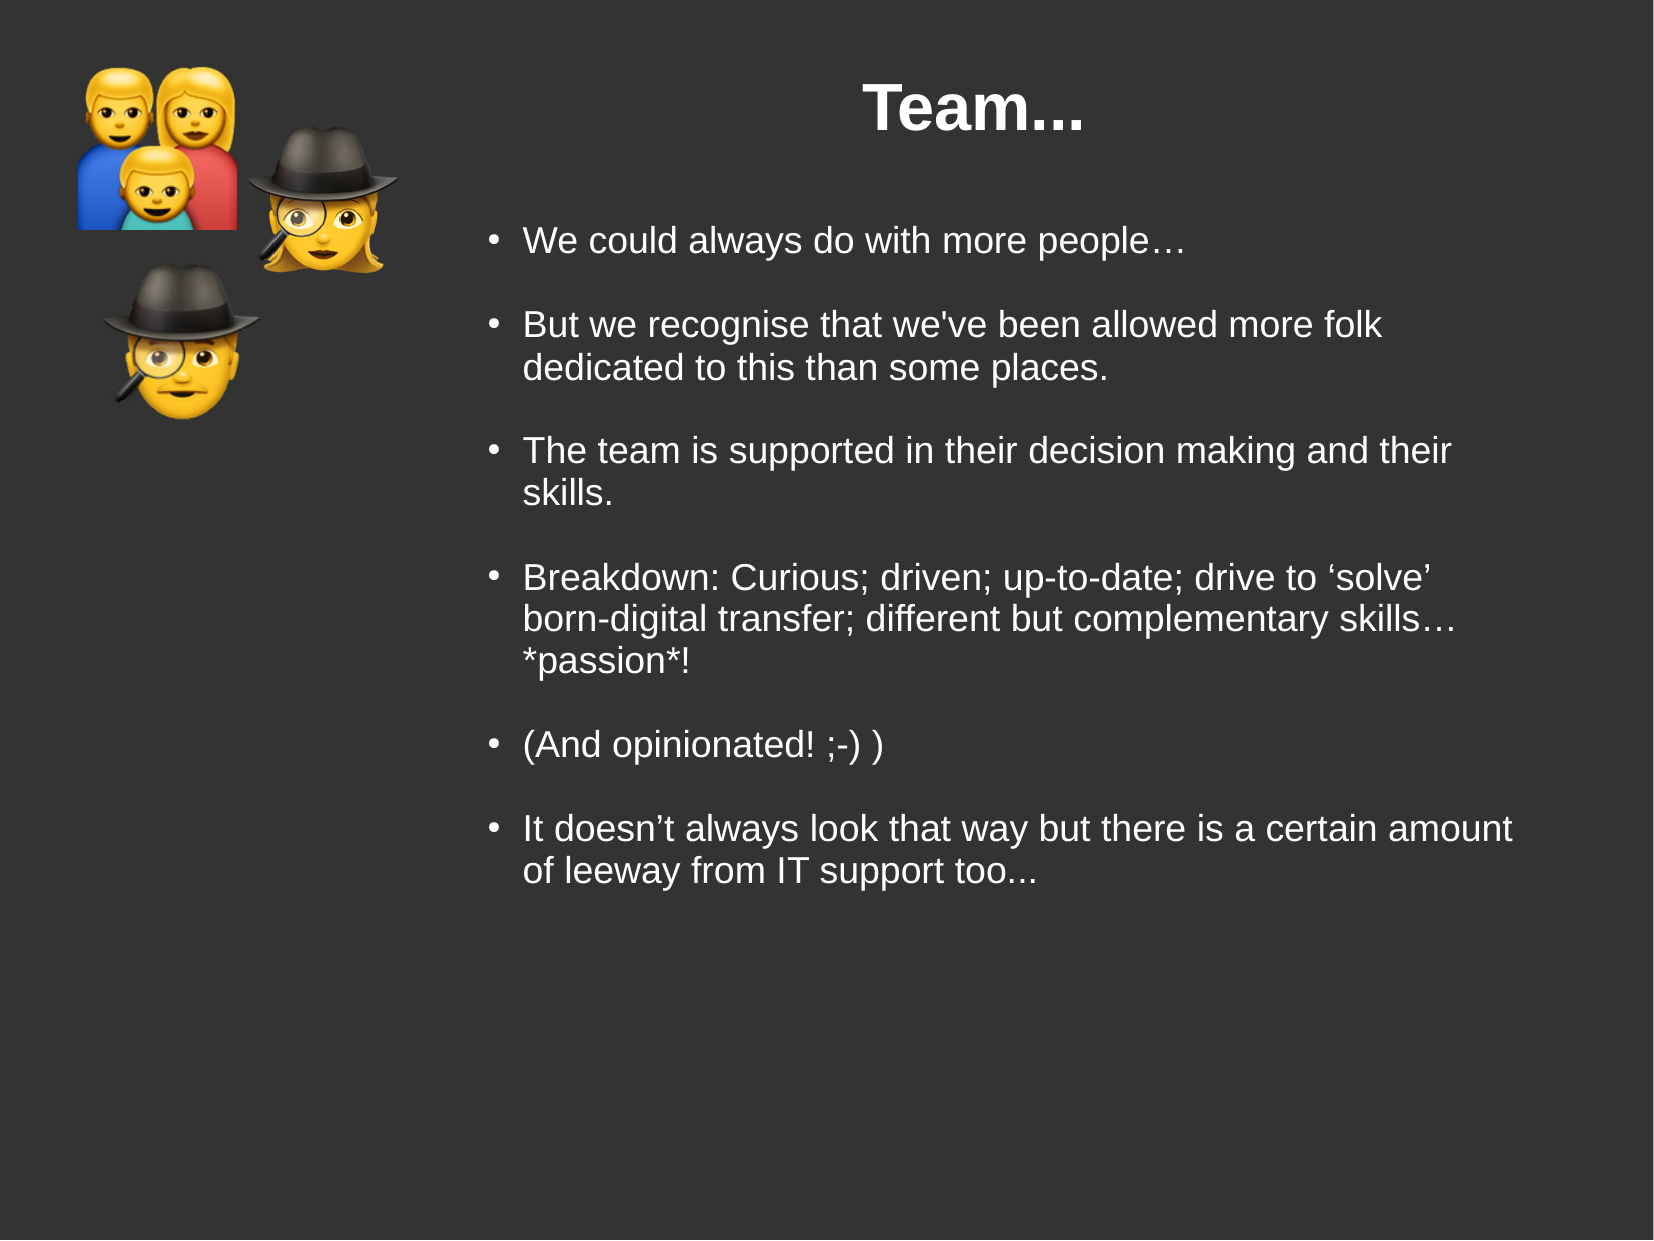

# Team...
We could always do with more people…
But we recognise that we've been allowed more folk dedicated to this than some places.
The team is supported in their decision making and their skills.
Breakdown: Curious; driven; up-to-date; drive to ‘solve’ born-digital transfer; different but complementary skills… *passion*!
(And opinionated! ;-) )
It doesn’t always look that way but there is a certain amount of leeway from IT support too...